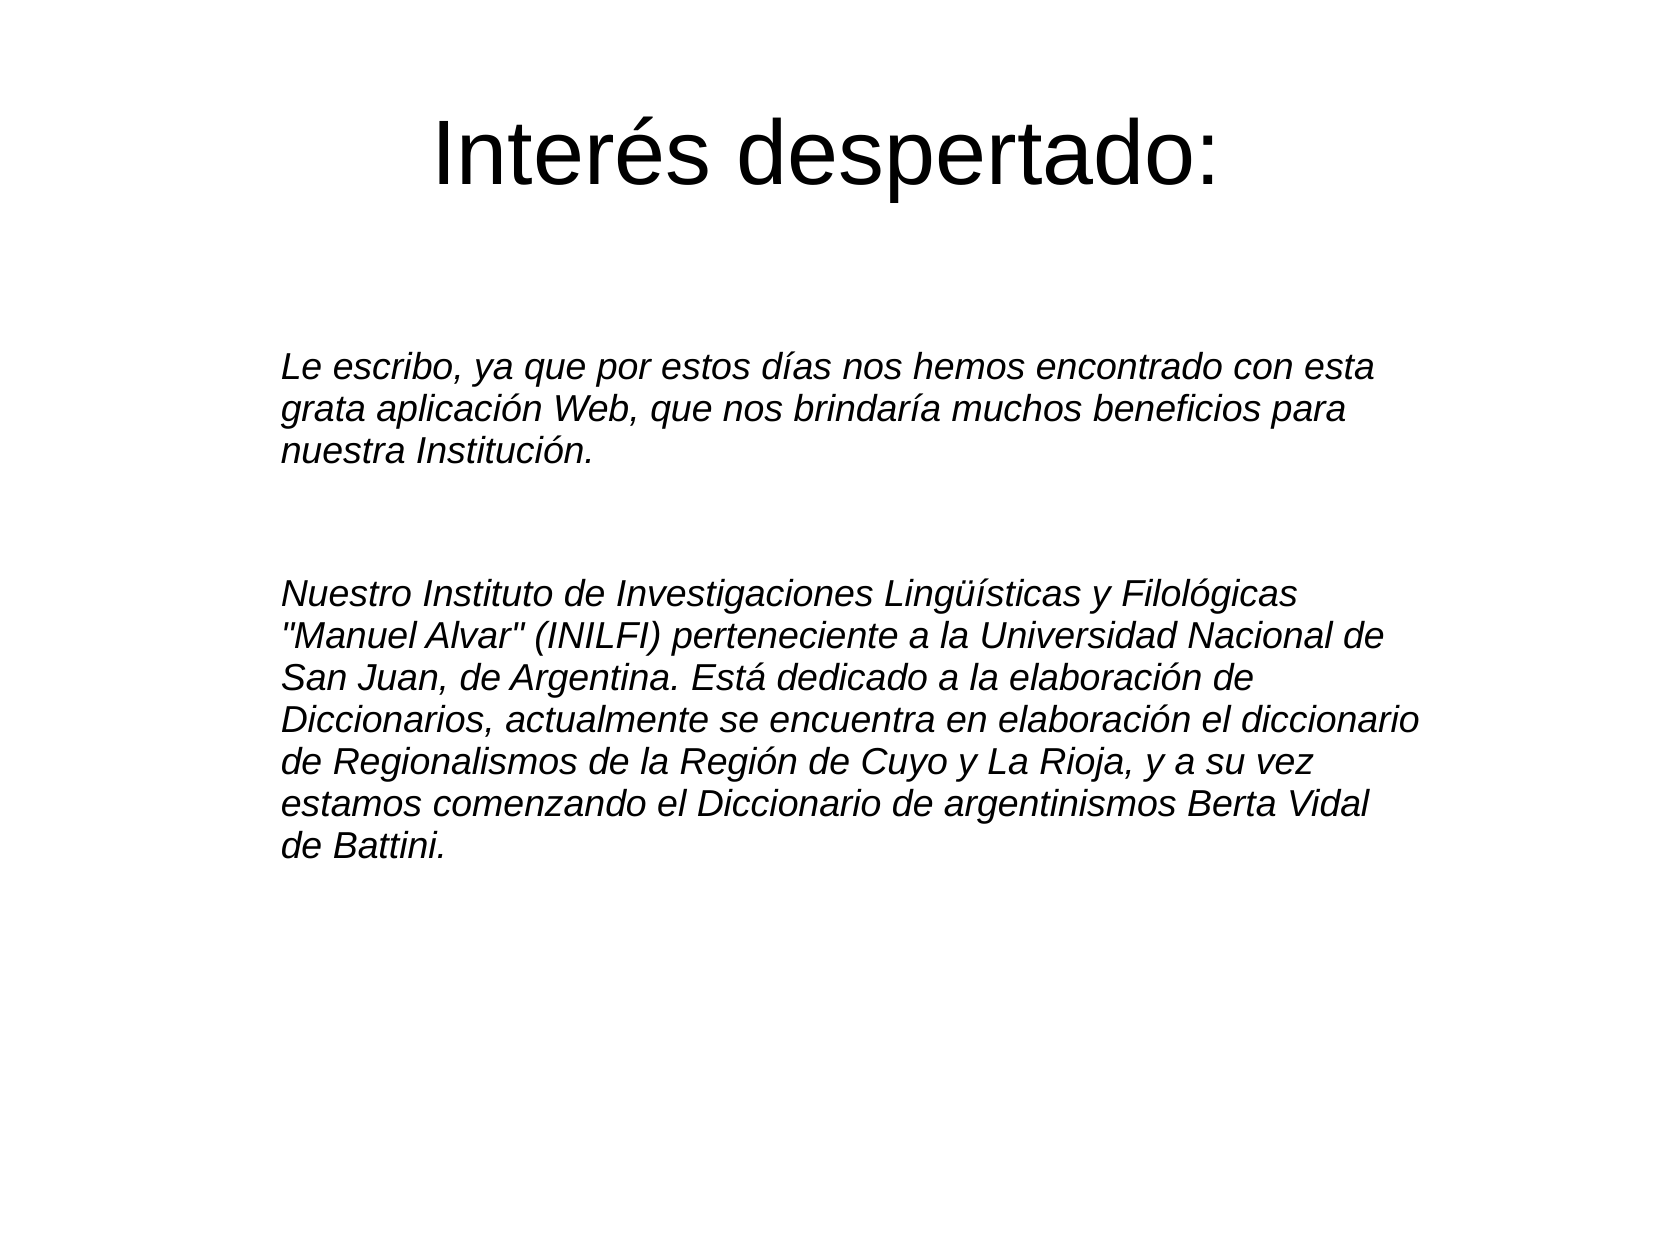

# Interés despertado:
Le escribo, ya que por estos días nos hemos encontrado con esta grata aplicación Web, que nos brindaría muchos beneficios para nuestra Institución.
Nuestro Instituto de Investigaciones Lingüísticas y Filológicas "Manuel Alvar" (INILFI) perteneciente a la Universidad Nacional de San Juan, de Argentina. Está dedicado a la elaboración de Diccionarios, actualmente se encuentra en elaboración el diccionario de Regionalismos de la Región de Cuyo y La Rioja, y a su vez estamos comenzando el Diccionario de argentinismos Berta Vidal de Battini.